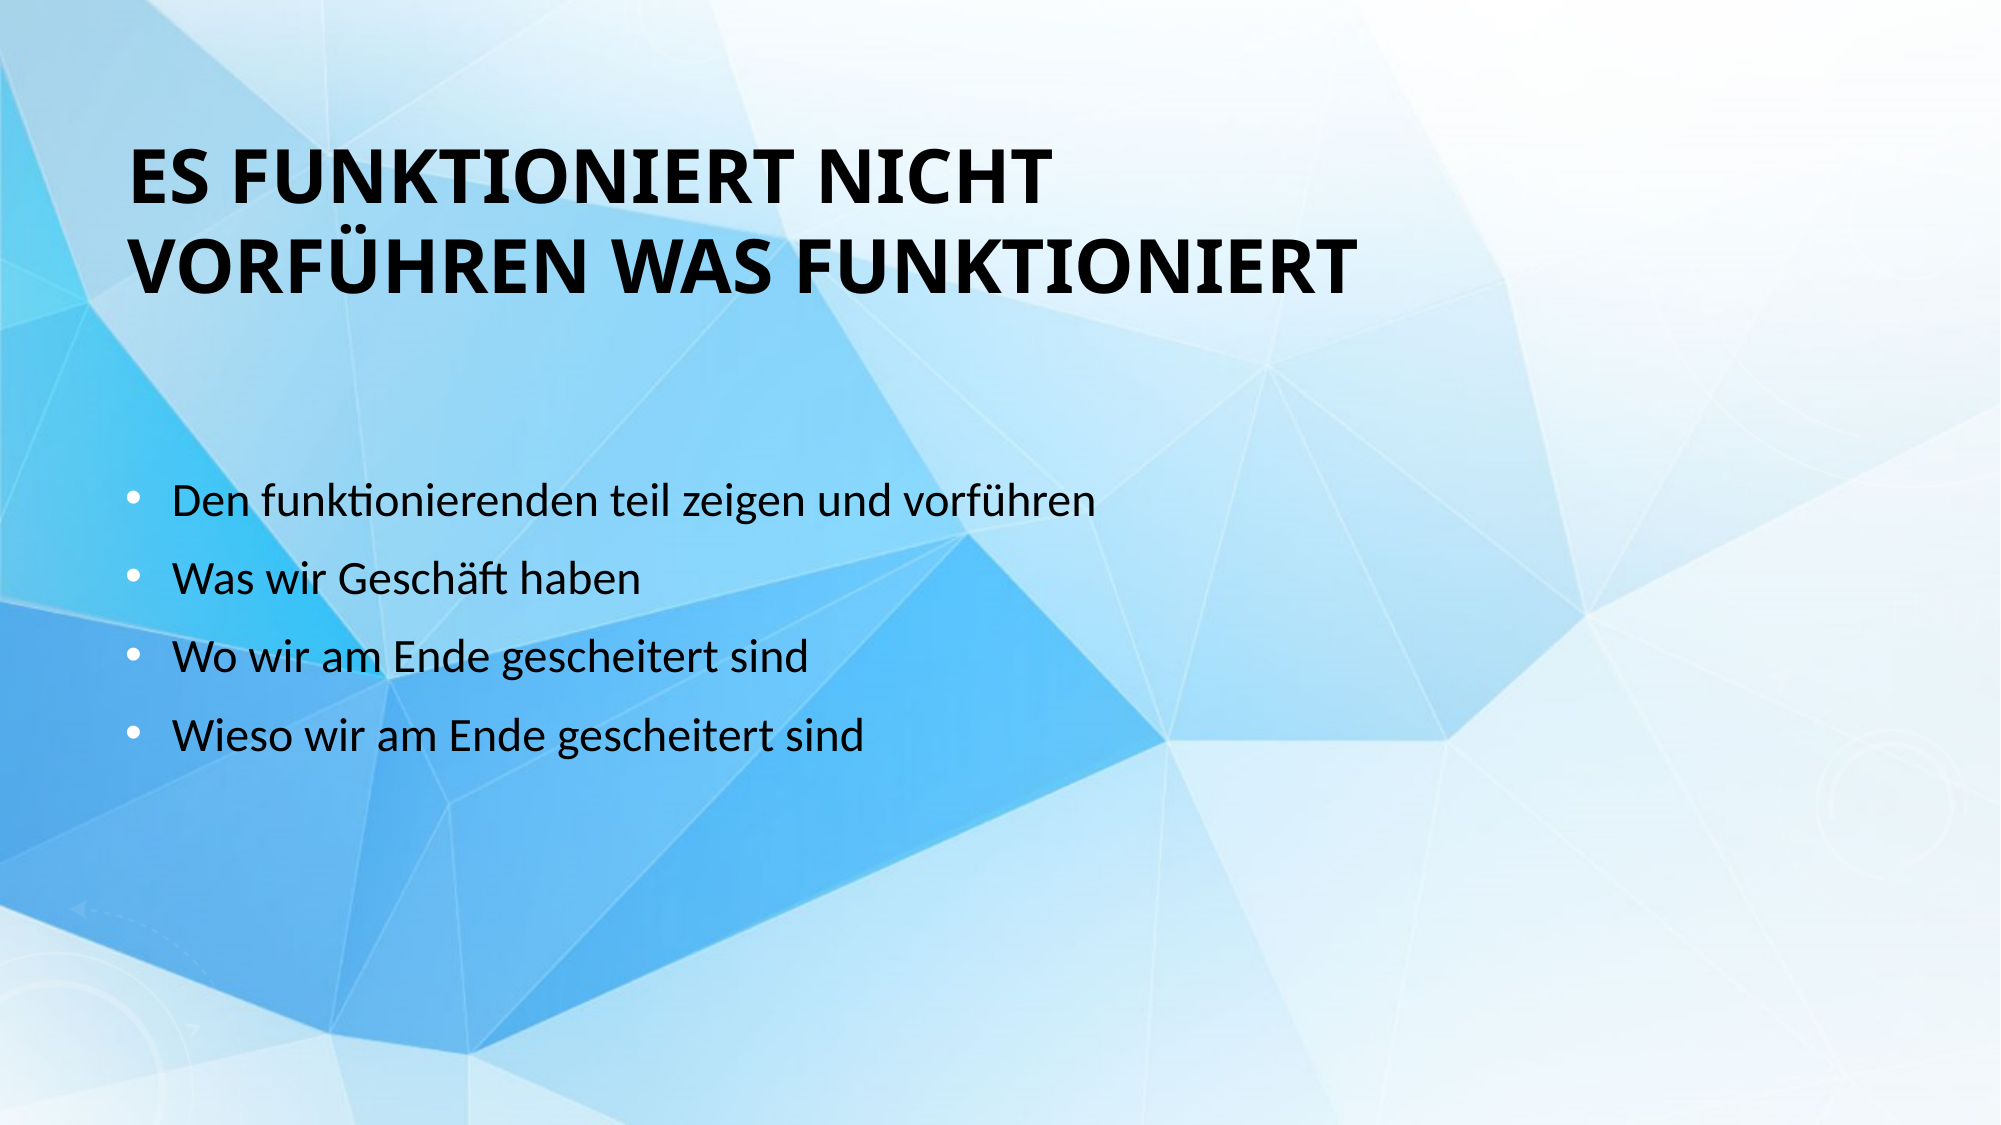

# Es funktioniert nicht vorführen was funktioniert
Den funktionierenden teil zeigen und vorführen
Was wir Geschäft haben
Wo wir am Ende gescheitert sind
Wieso wir am Ende gescheitert sind